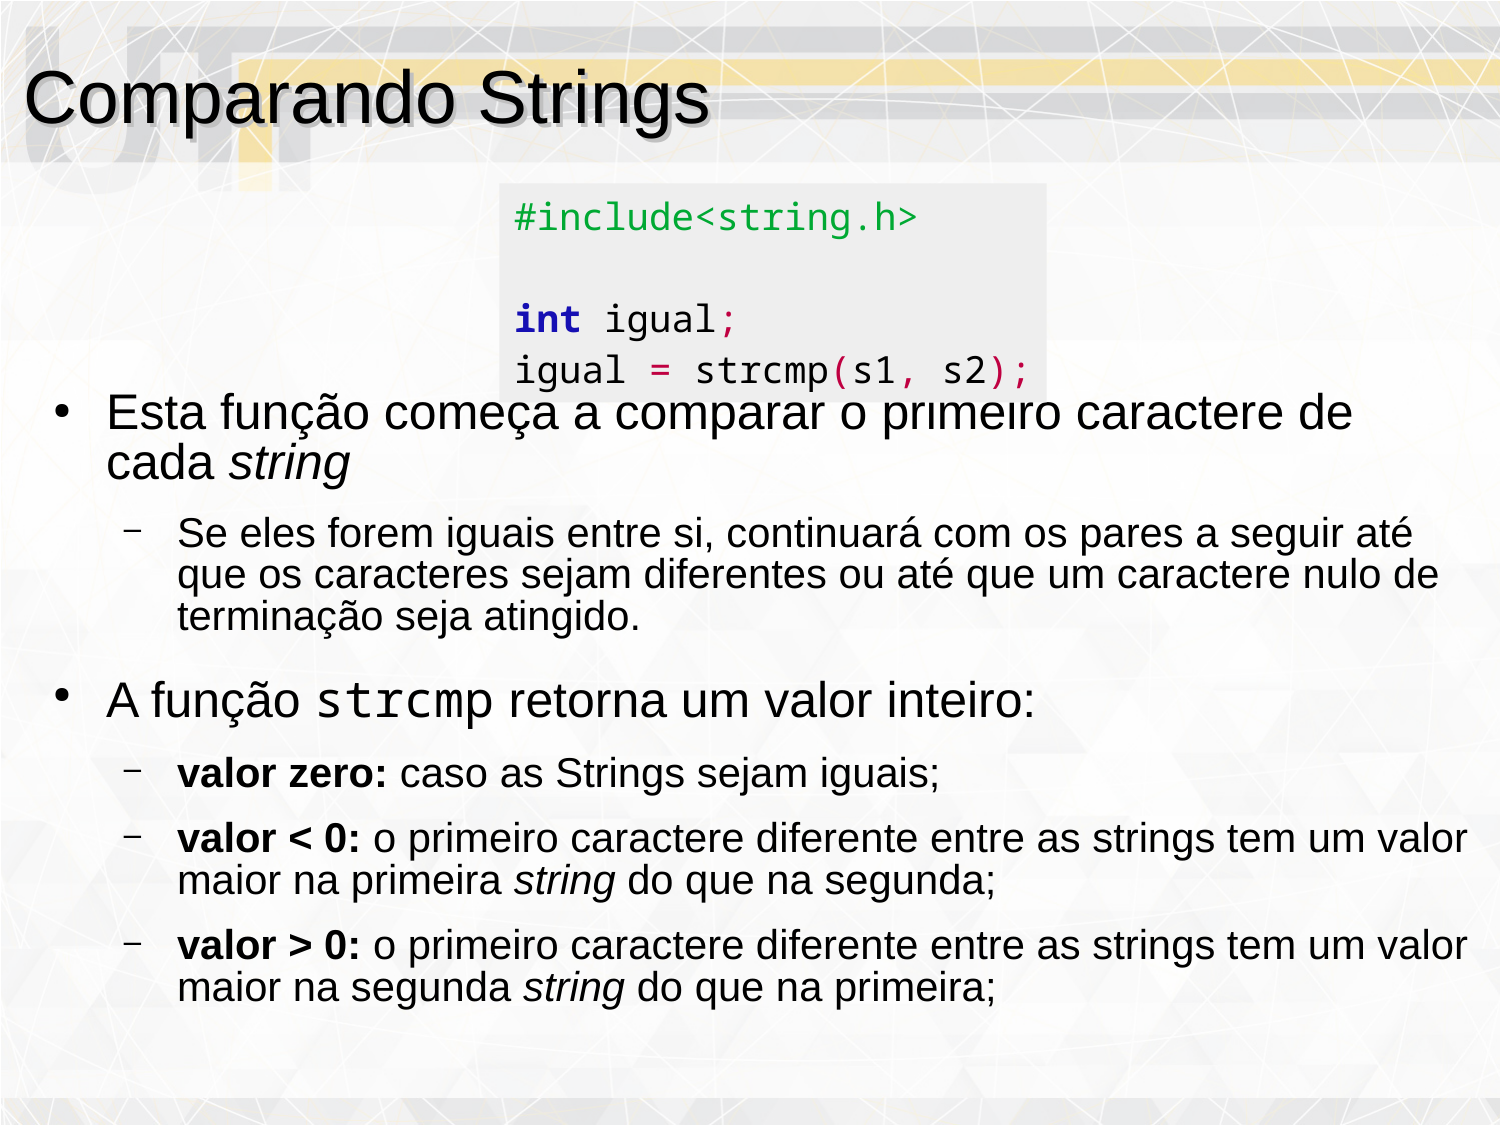

# Comparando Strings
#include<string.h>
int igual;
igual = strcmp(s1, s2);
Esta função começa a comparar o primeiro caractere de cada string
Se eles forem iguais entre si, continuará com os pares a seguir até que os caracteres sejam diferentes ou até que um caractere nulo de terminação seja atingido.
A função strcmp retorna um valor inteiro:
valor zero: caso as Strings sejam iguais;
valor < 0: o primeiro caractere diferente entre as strings tem um valor maior na primeira string do que na segunda;
valor > 0: o primeiro caractere diferente entre as strings tem um valor maior na segunda string do que na primeira;